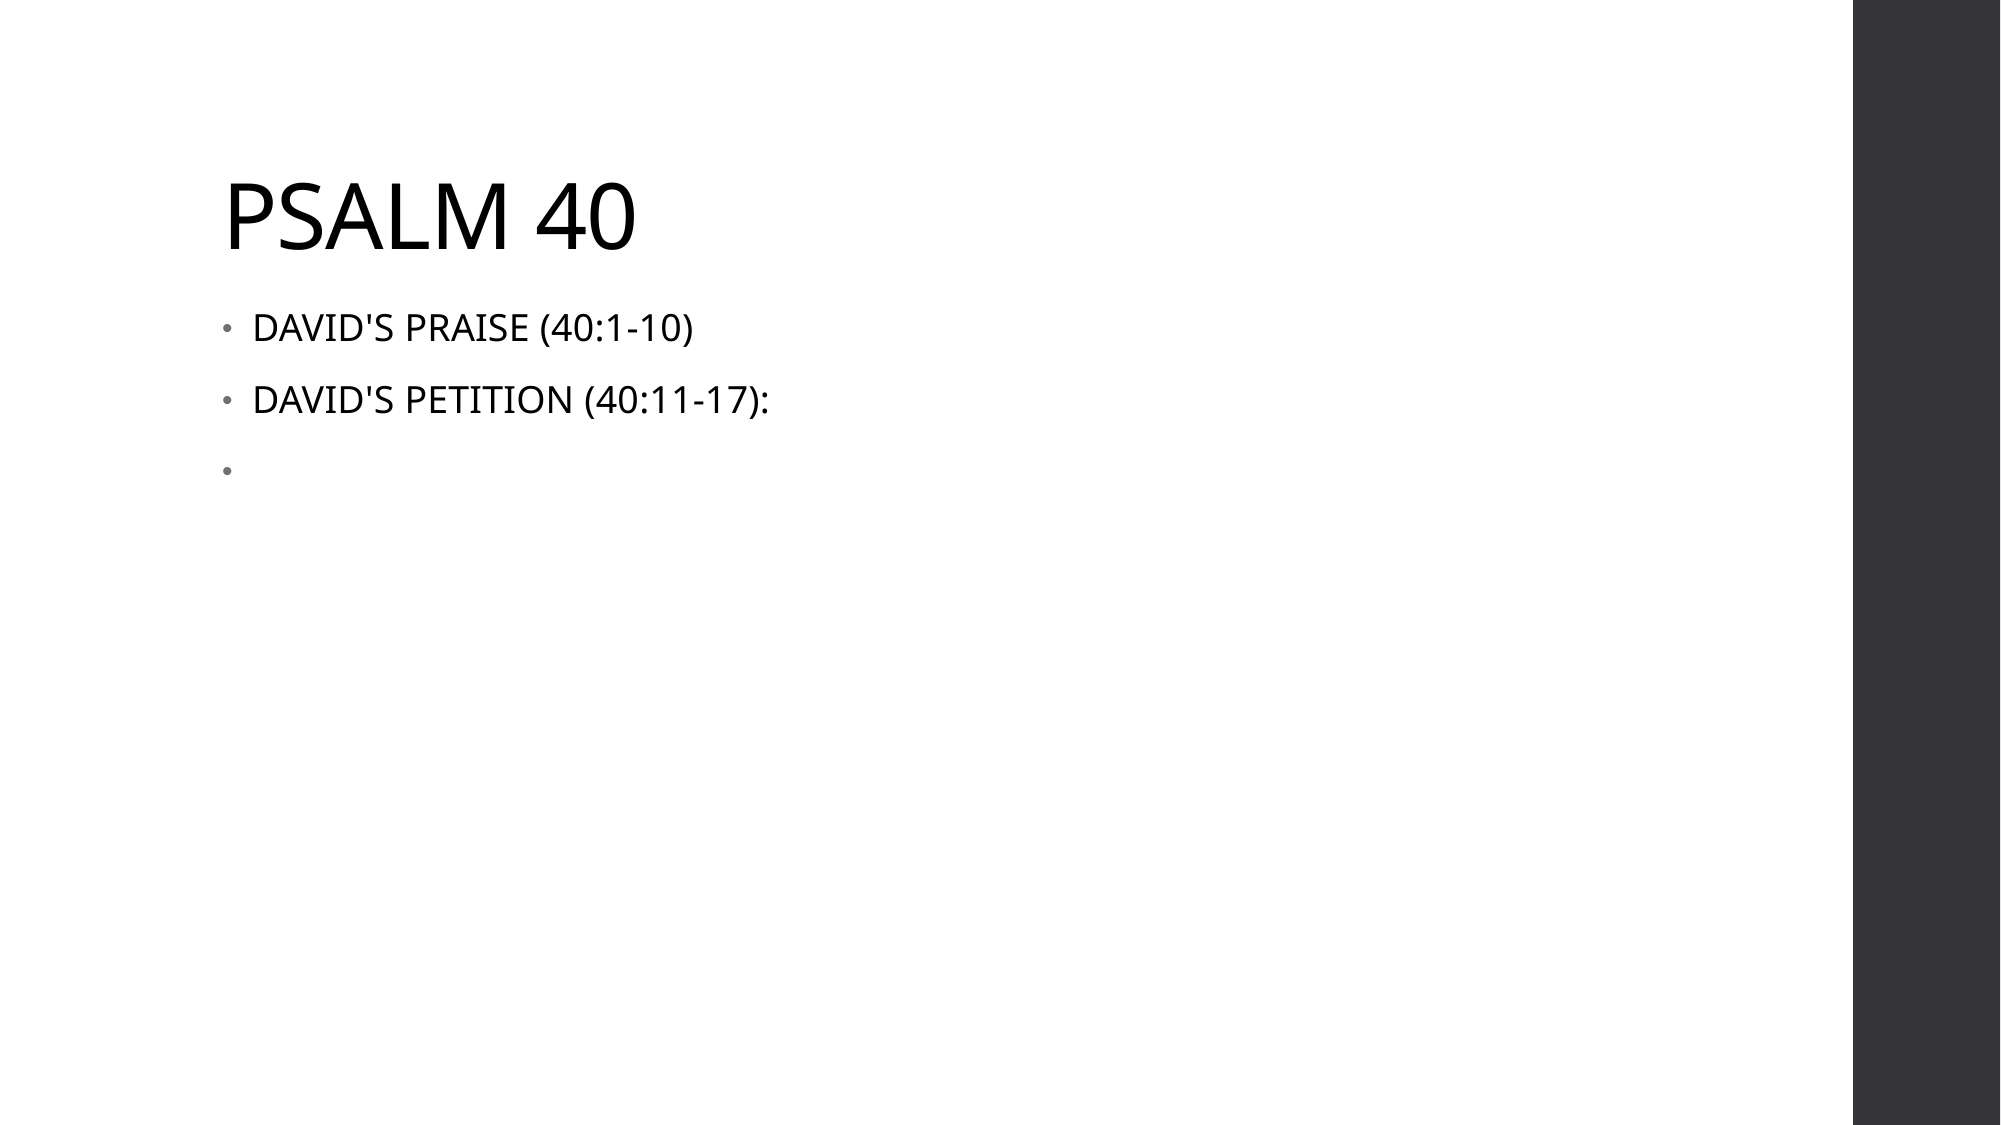

# PSALM 40
DAVID'S PRAISE (40:1-10)
DAVID'S PETITION (40:11-17):